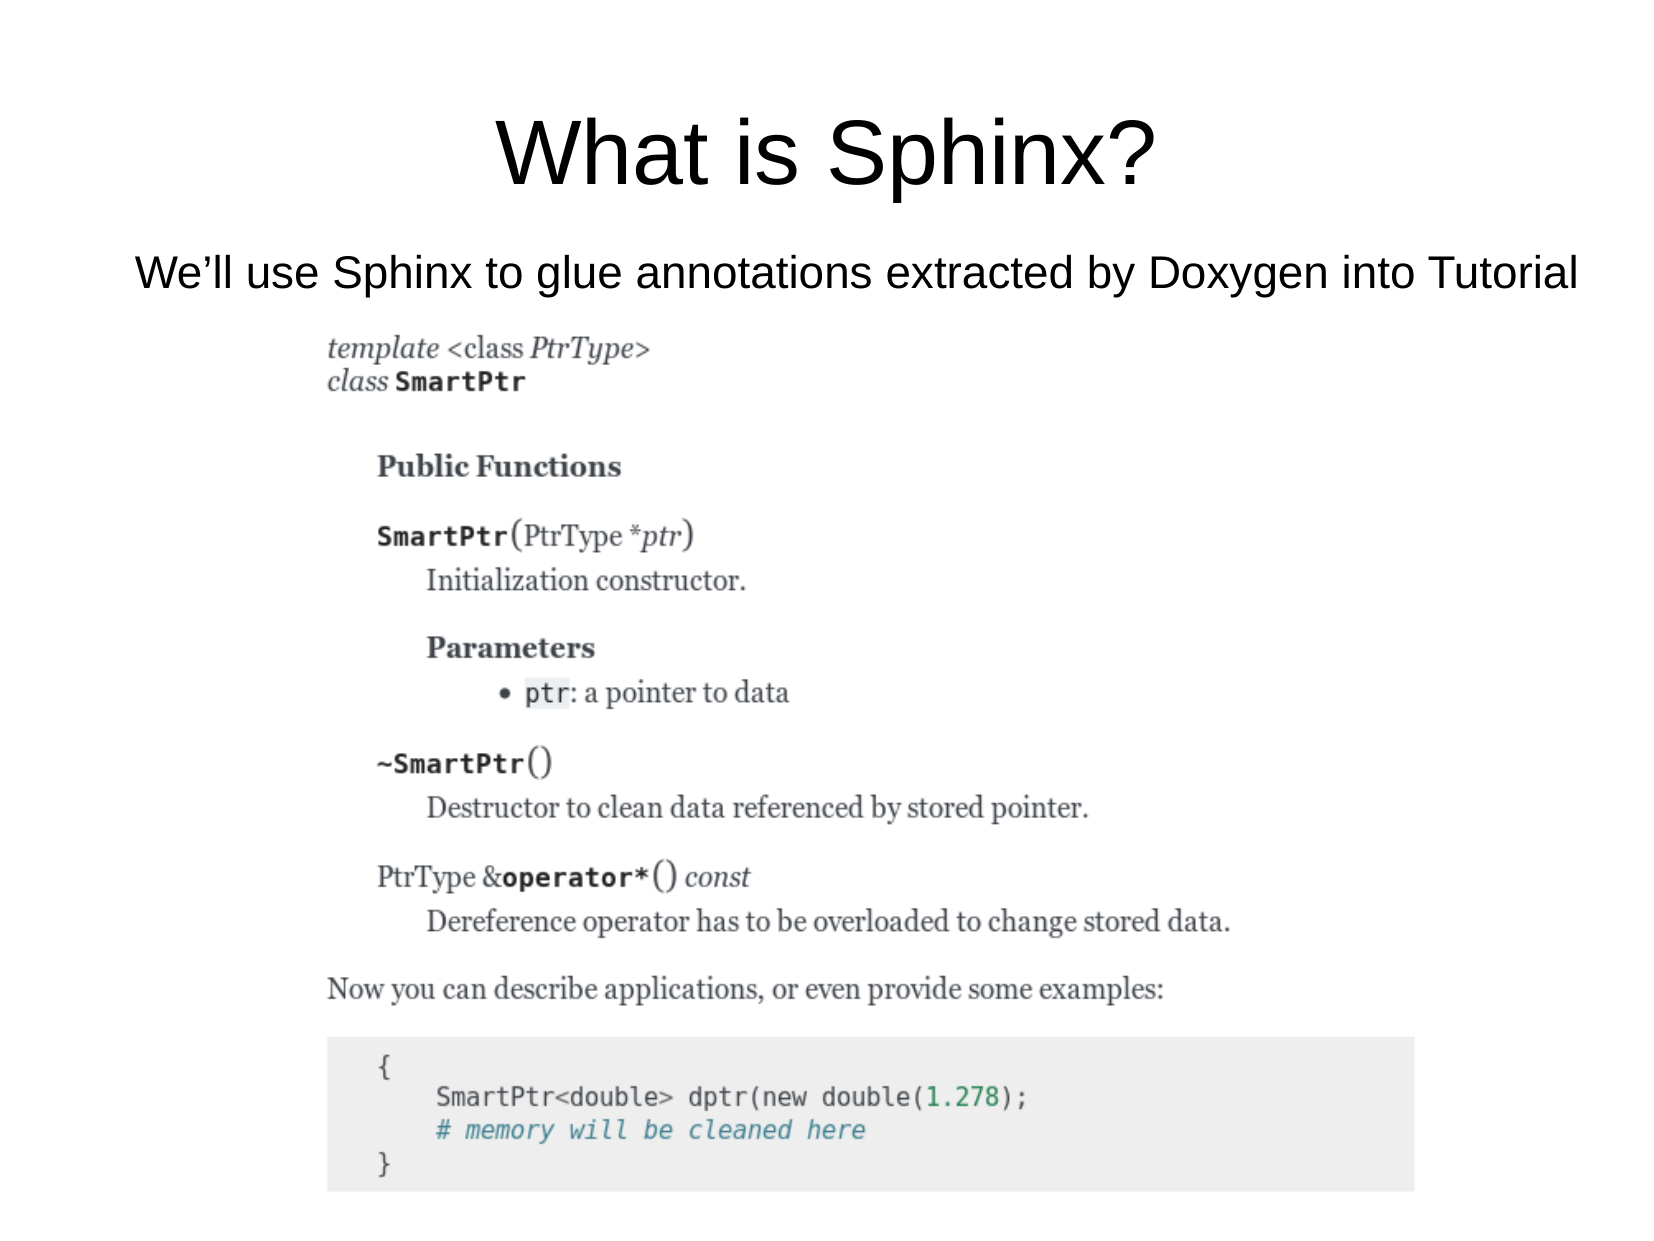

# What is Sphinx?
We’ll use Sphinx to glue annotations extracted by Doxygen into Tutorial